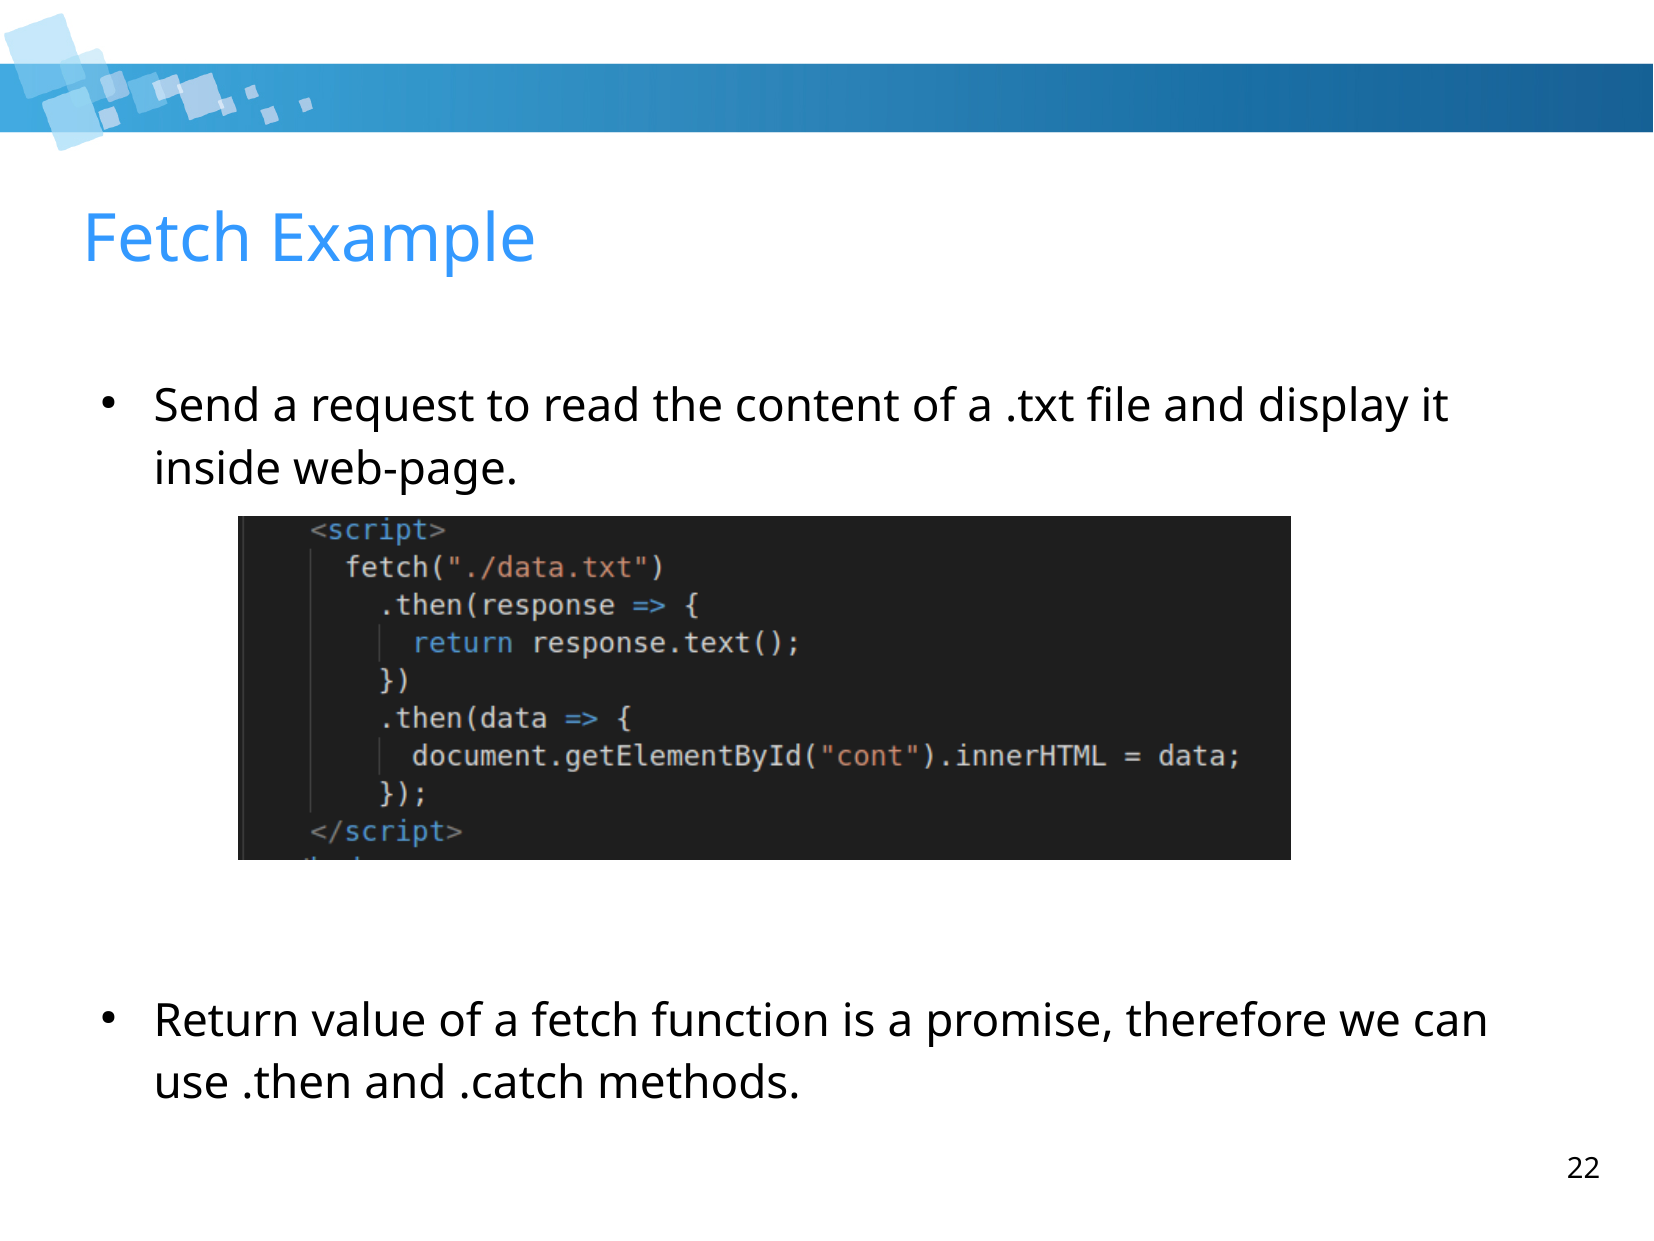

# Fetch Example
Send a request to read the content of a .txt file and display it inside web-page.
Return value of a fetch function is a promise, therefore we can use .then and .catch methods.
22